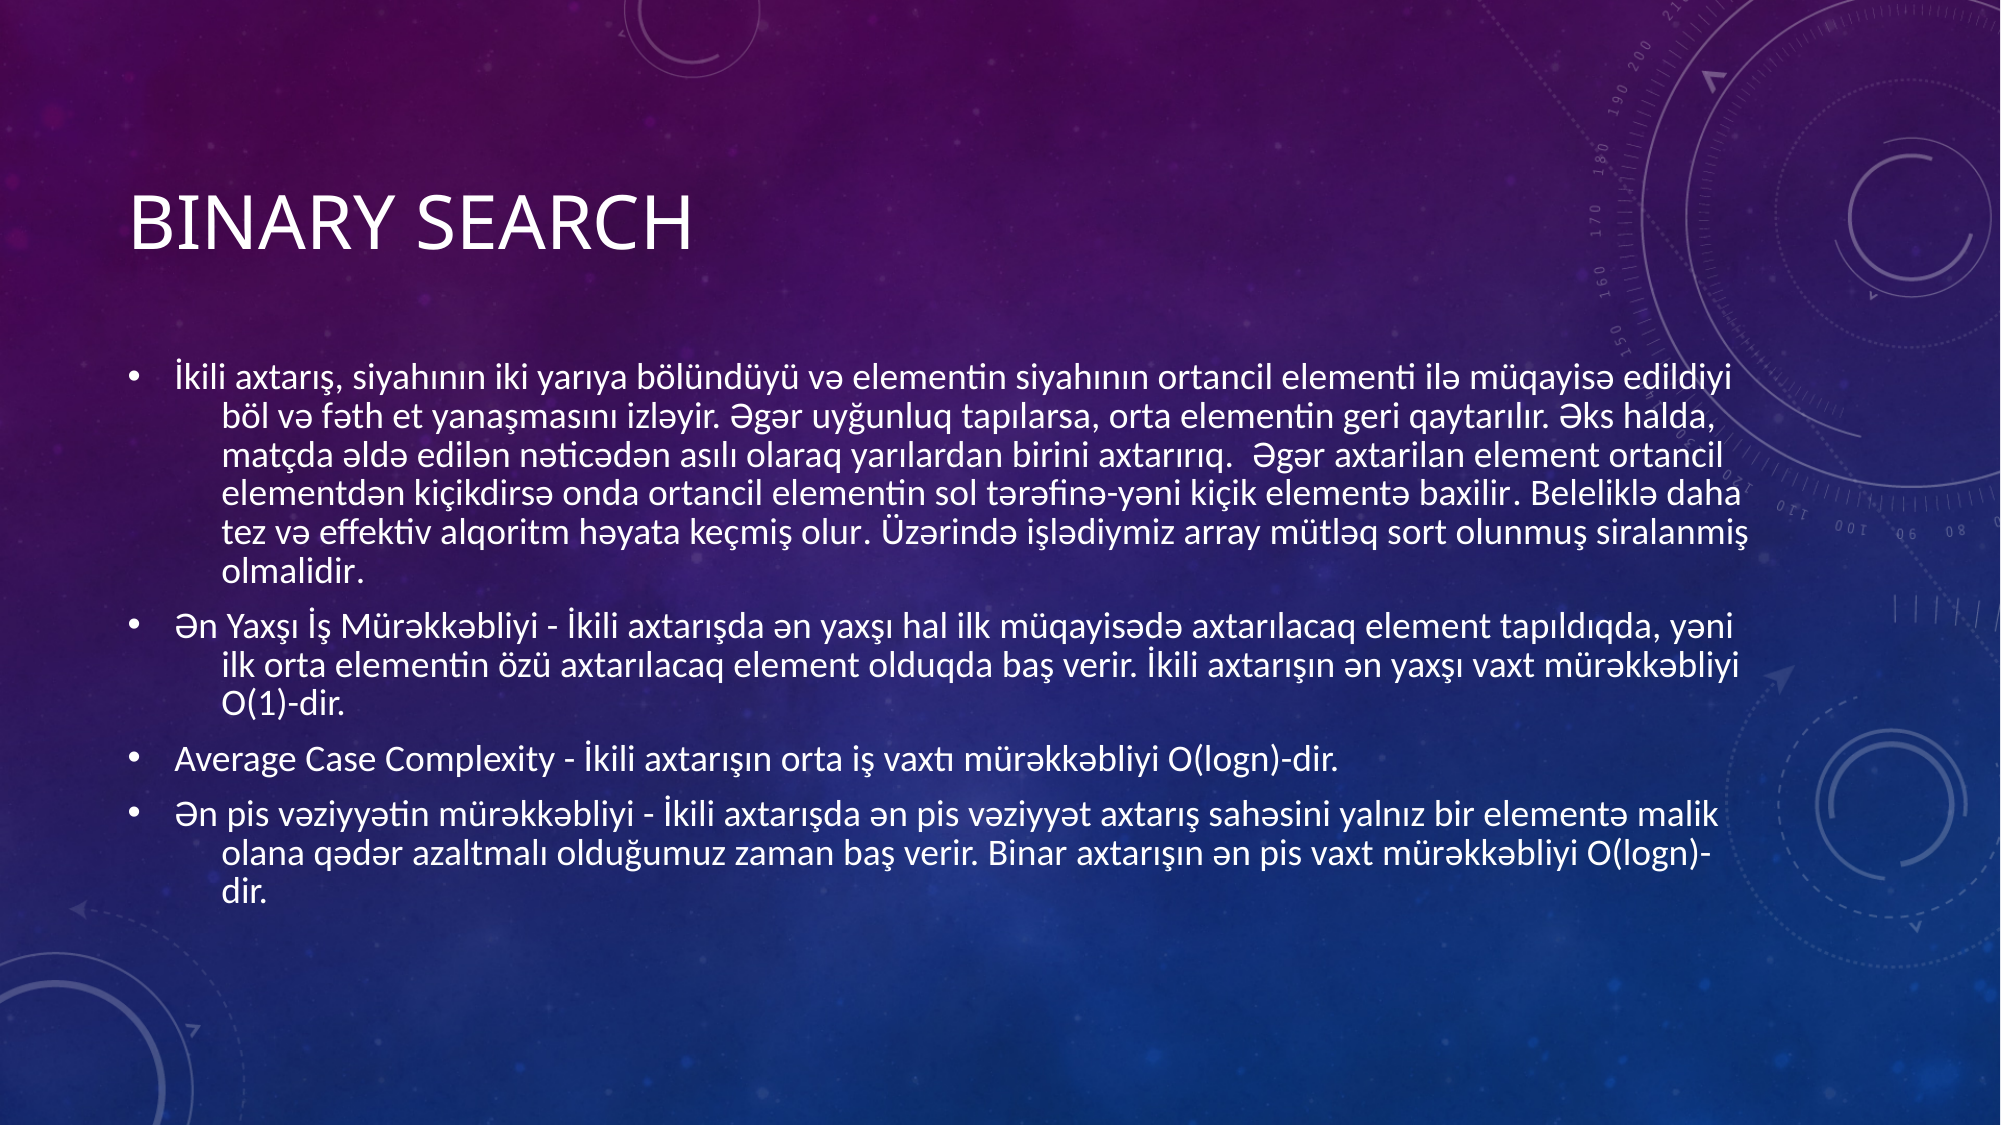

# Binary search
İkili axtarış, siyahının iki yarıya bölündüyü və elementin siyahının ortancil elementi ilə müqayisə edildiyi böl və fəth et yanaşmasını izləyir. Əgər uyğunluq tapılarsa, orta elementin geri qaytarılır. Əks halda, matçda əldə edilən nəticədən asılı olaraq yarılardan birini axtarırıq. Əgər axtarilan element ortancil elementdən kiçikdirsə onda ortancil elementin sol tərəfinə-yəni kiçik elementə baxilir. Beleliklə daha tez və effektiv alqoritm həyata keçmiş olur. Üzərində işlədiymiz array mütləq sort olunmuş siralanmiş olmalidir.
Ən Yaxşı İş Mürəkkəbliyi - İkili axtarışda ən yaxşı hal ilk müqayisədə axtarılacaq element tapıldıqda, yəni ilk orta elementin özü axtarılacaq element olduqda baş verir. İkili axtarışın ən yaxşı vaxt mürəkkəbliyi O(1)-dir.
Average Case Complexity - İkili axtarışın orta iş vaxtı mürəkkəbliyi O(logn)-dir.
Ən pis vəziyyətin mürəkkəbliyi - İkili axtarışda ən pis vəziyyət axtarış sahəsini yalnız bir elementə malik olana qədər azaltmalı olduğumuz zaman baş verir. Binar axtarışın ən pis vaxt mürəkkəbliyi O(logn)-dir.